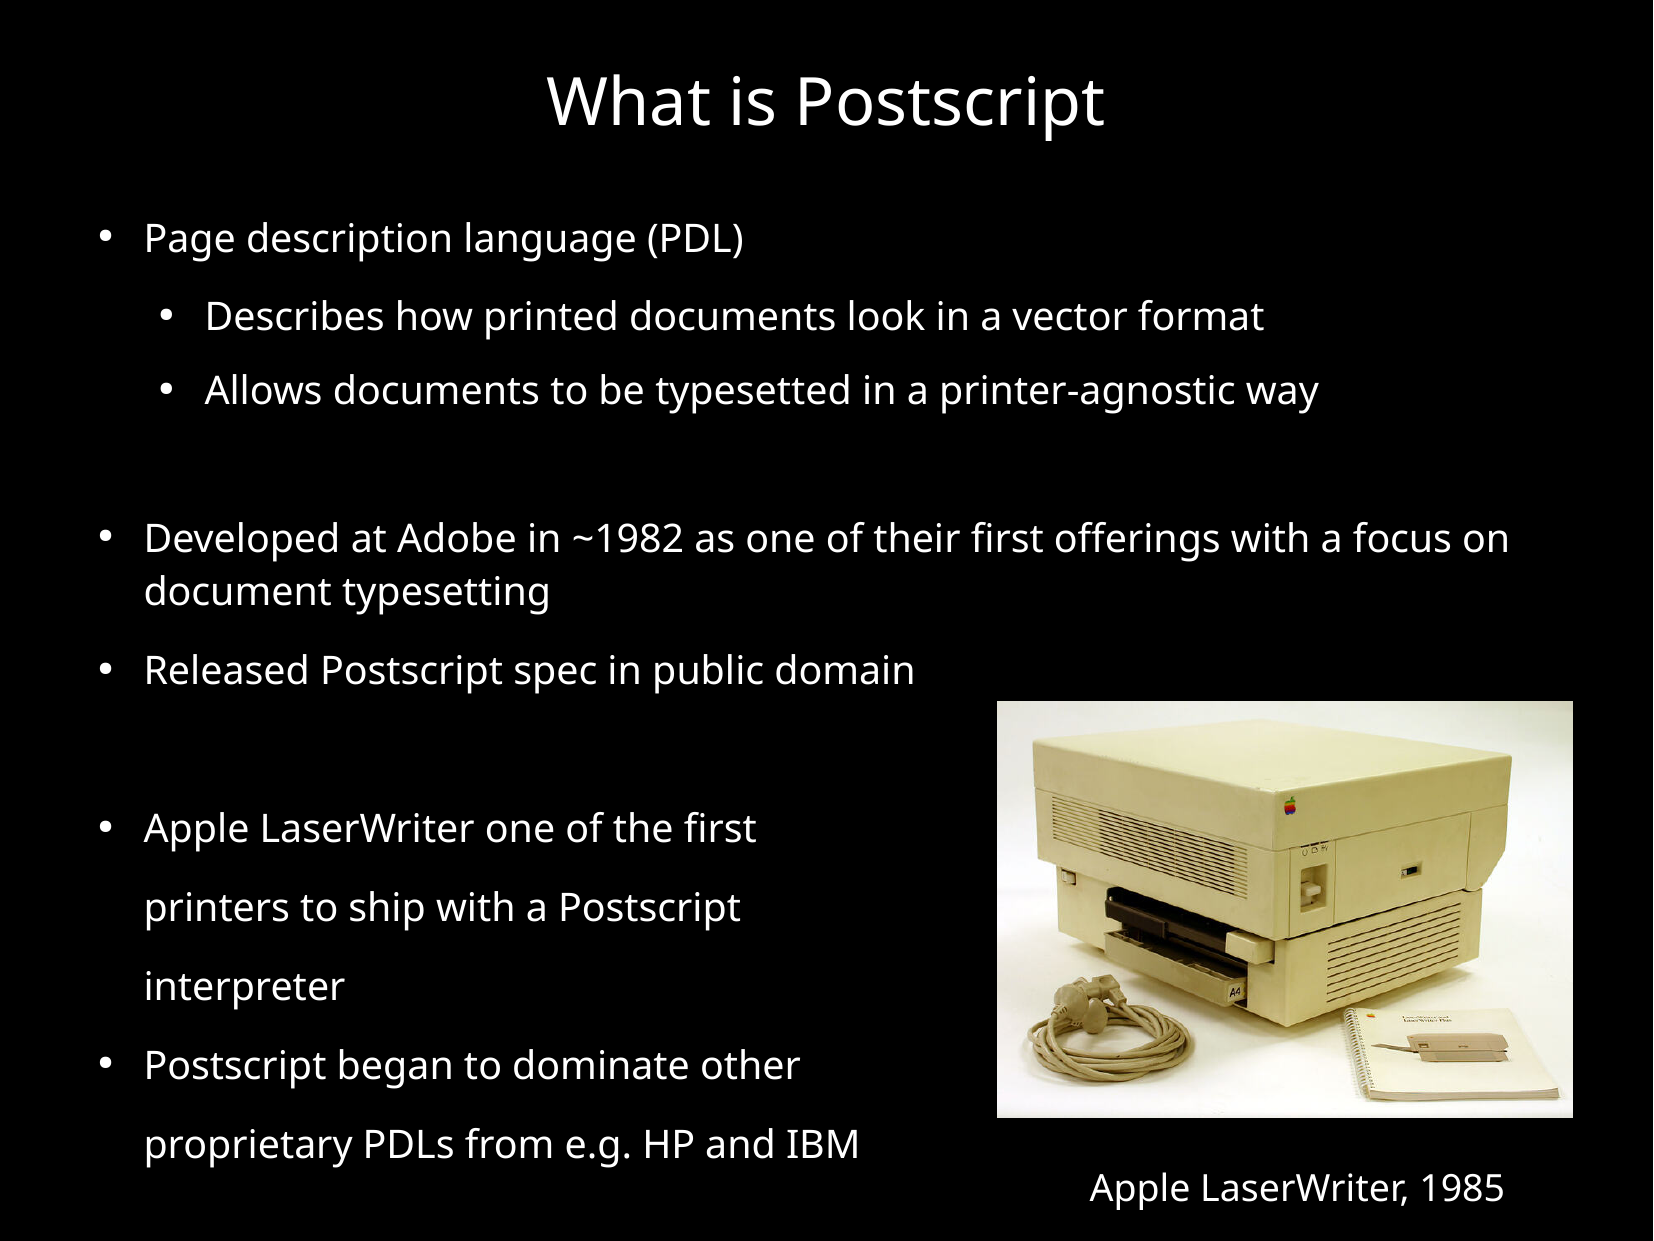

# What is Postscript
Page description language (PDL)
Describes how printed documents look in a vector format
Allows documents to be typesetted in a printer-agnostic way
Developed at Adobe in ~1982 as one of their first offerings with a focus on document typesetting
Released Postscript spec in public domain
Apple LaserWriter one of the first
printers to ship with a Postscript
interpreter
Postscript began to dominate other
proprietary PDLs from e.g. HP and IBM
Apple LaserWriter, 1985